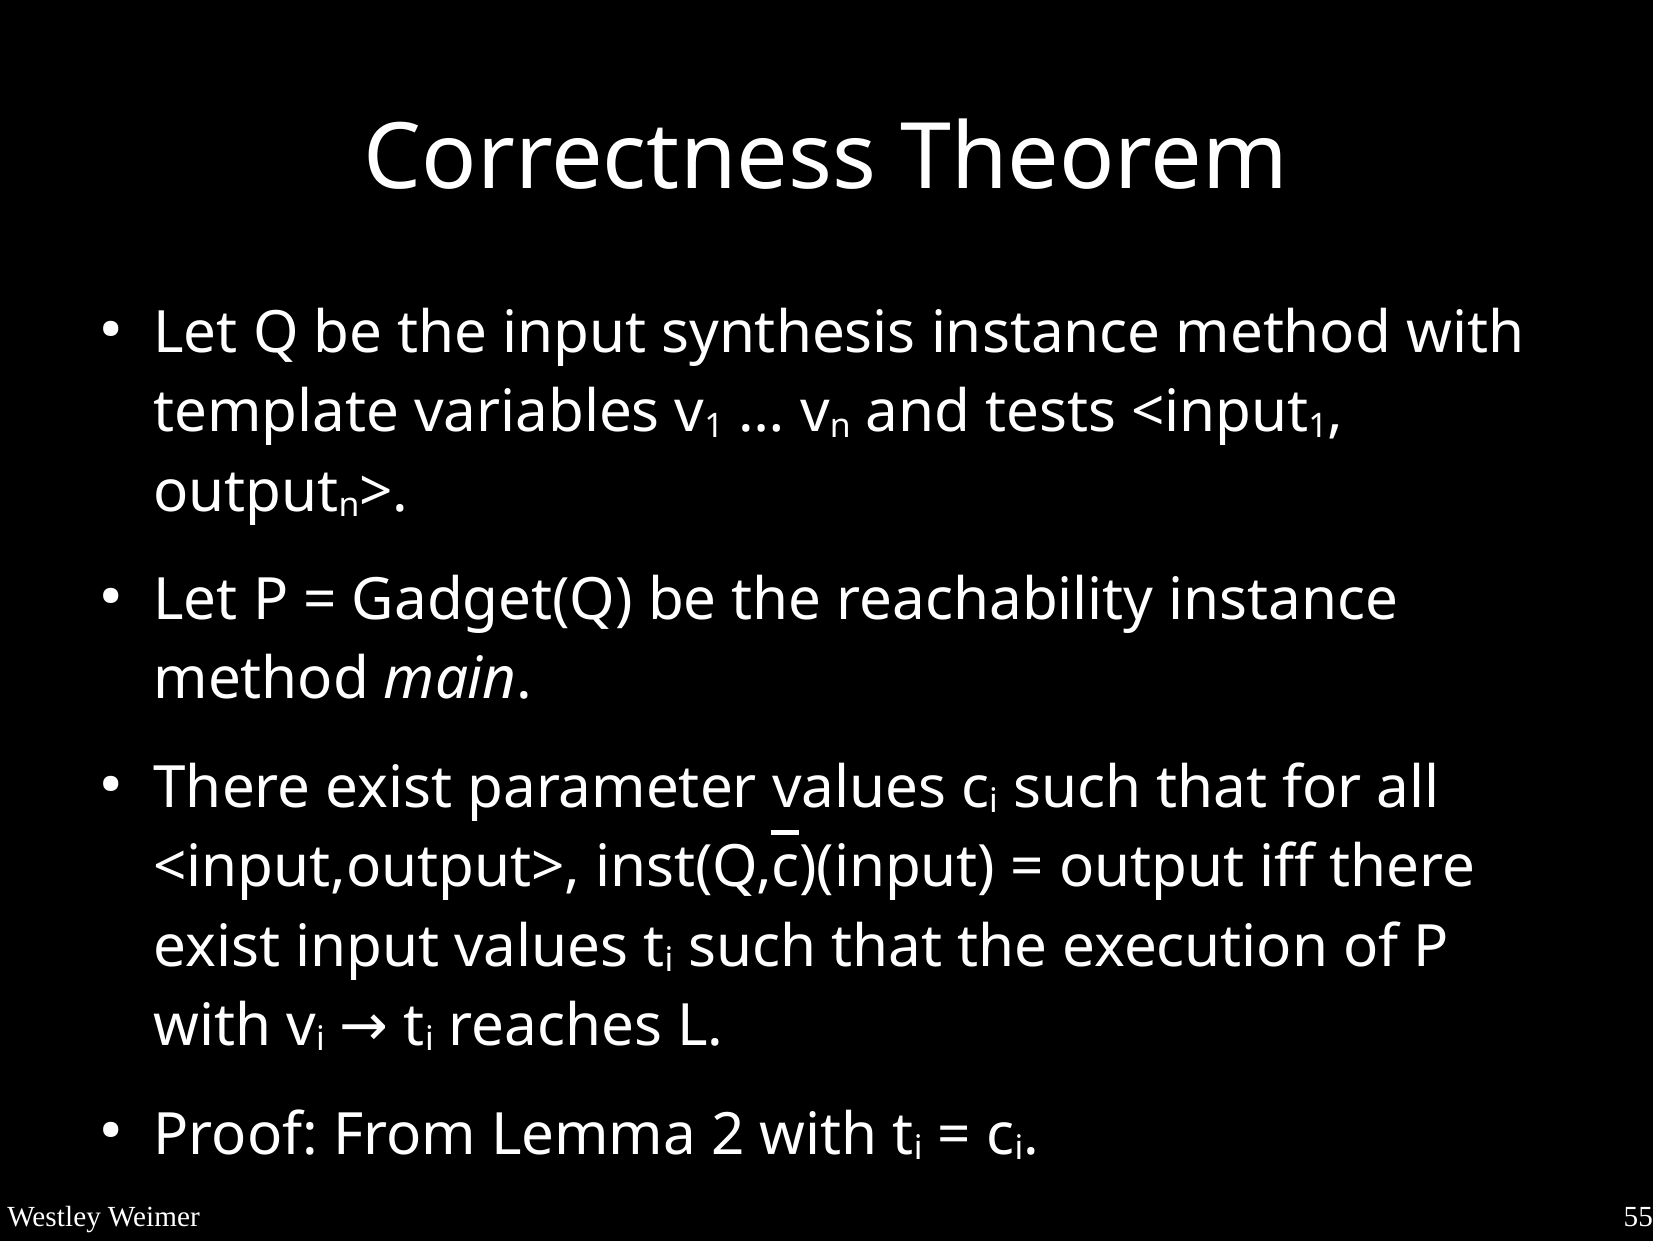

# Correctness Theorem
Let Q be the input synthesis instance method with template variables v1 … vn and tests <input1, outputn>.
Let P = Gadget(Q) be the reachability instance method main.
There exist parameter values ci such that for all <input,output>, inst(Q,c)(input) = output iff there exist input values ti such that the execution of P with vi → ti reaches L.
Proof: From Lemma 2 with ti = ci.
55